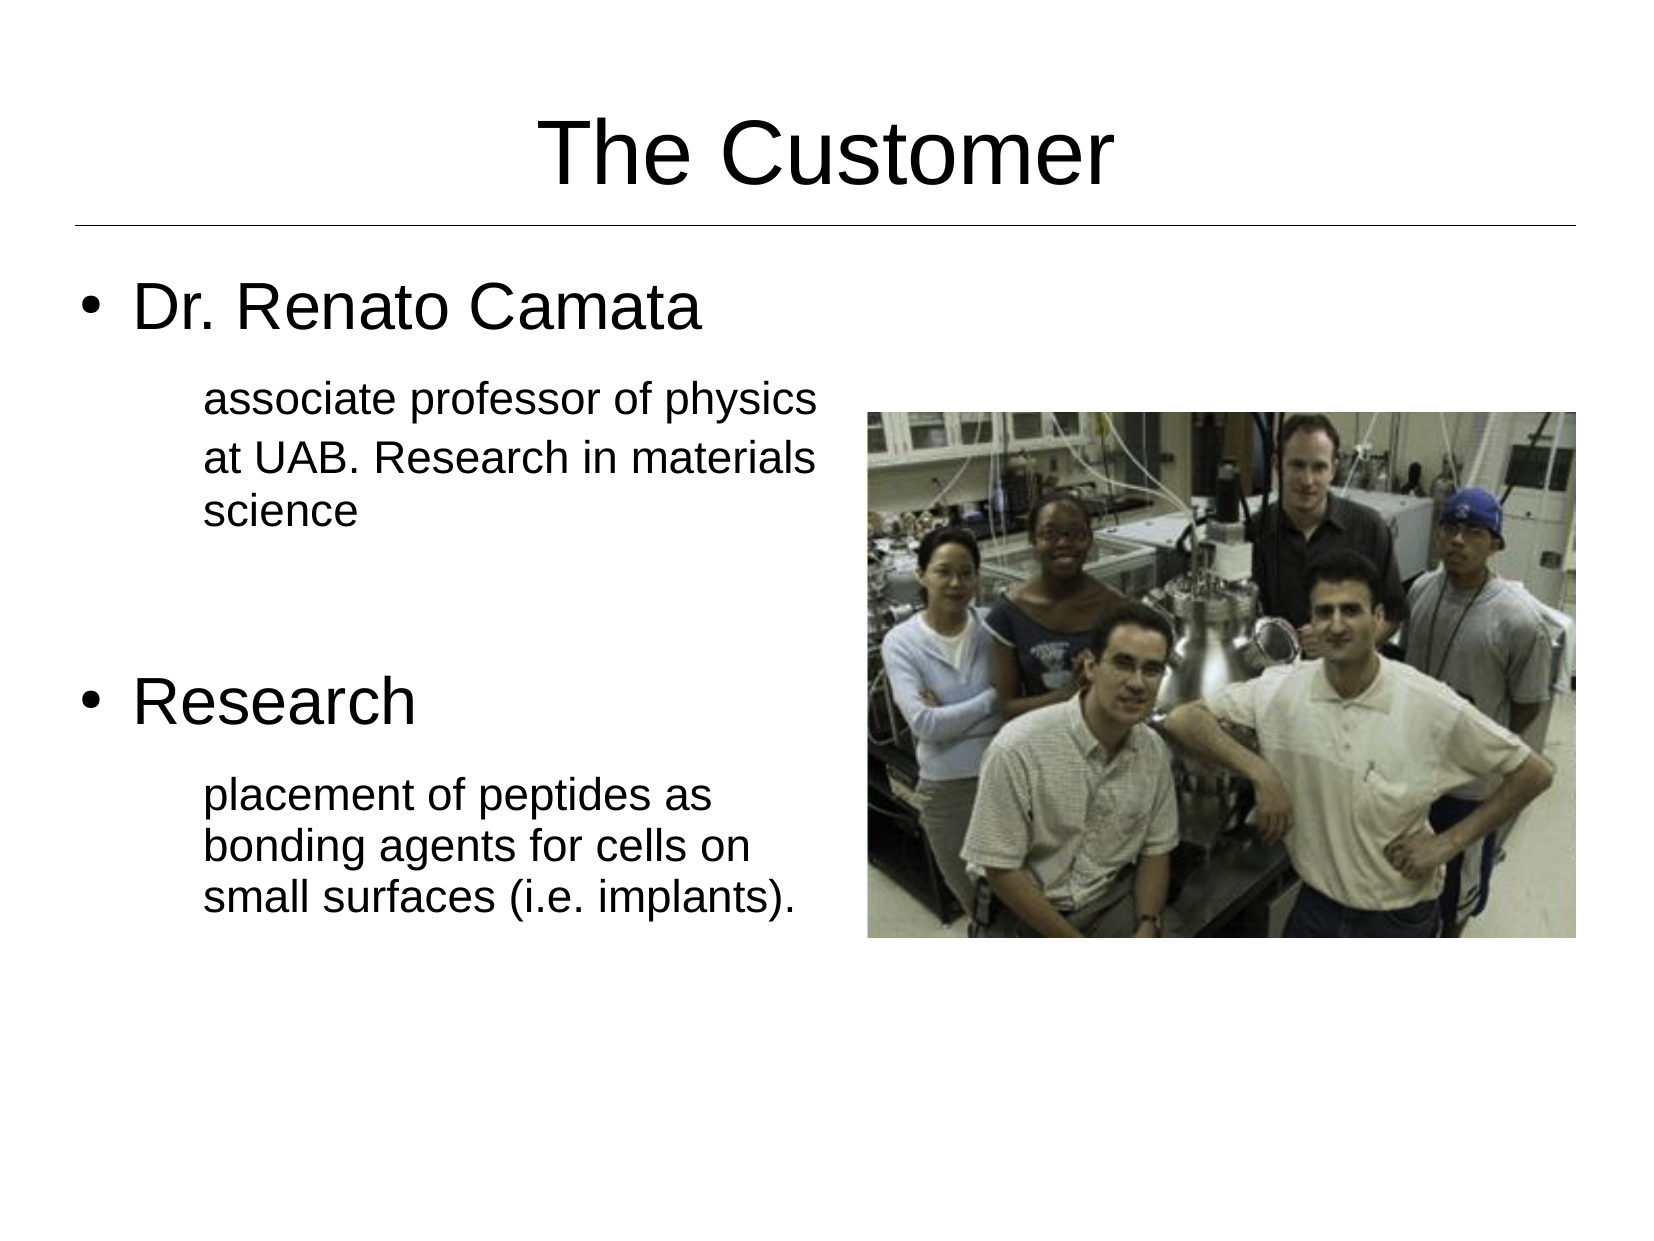

# The Customer
Dr. Renato Camata
associate professor of physics at UAB. Research in materials science
Research
placement of peptides as bonding agents for cells on small surfaces (i.e. implants).